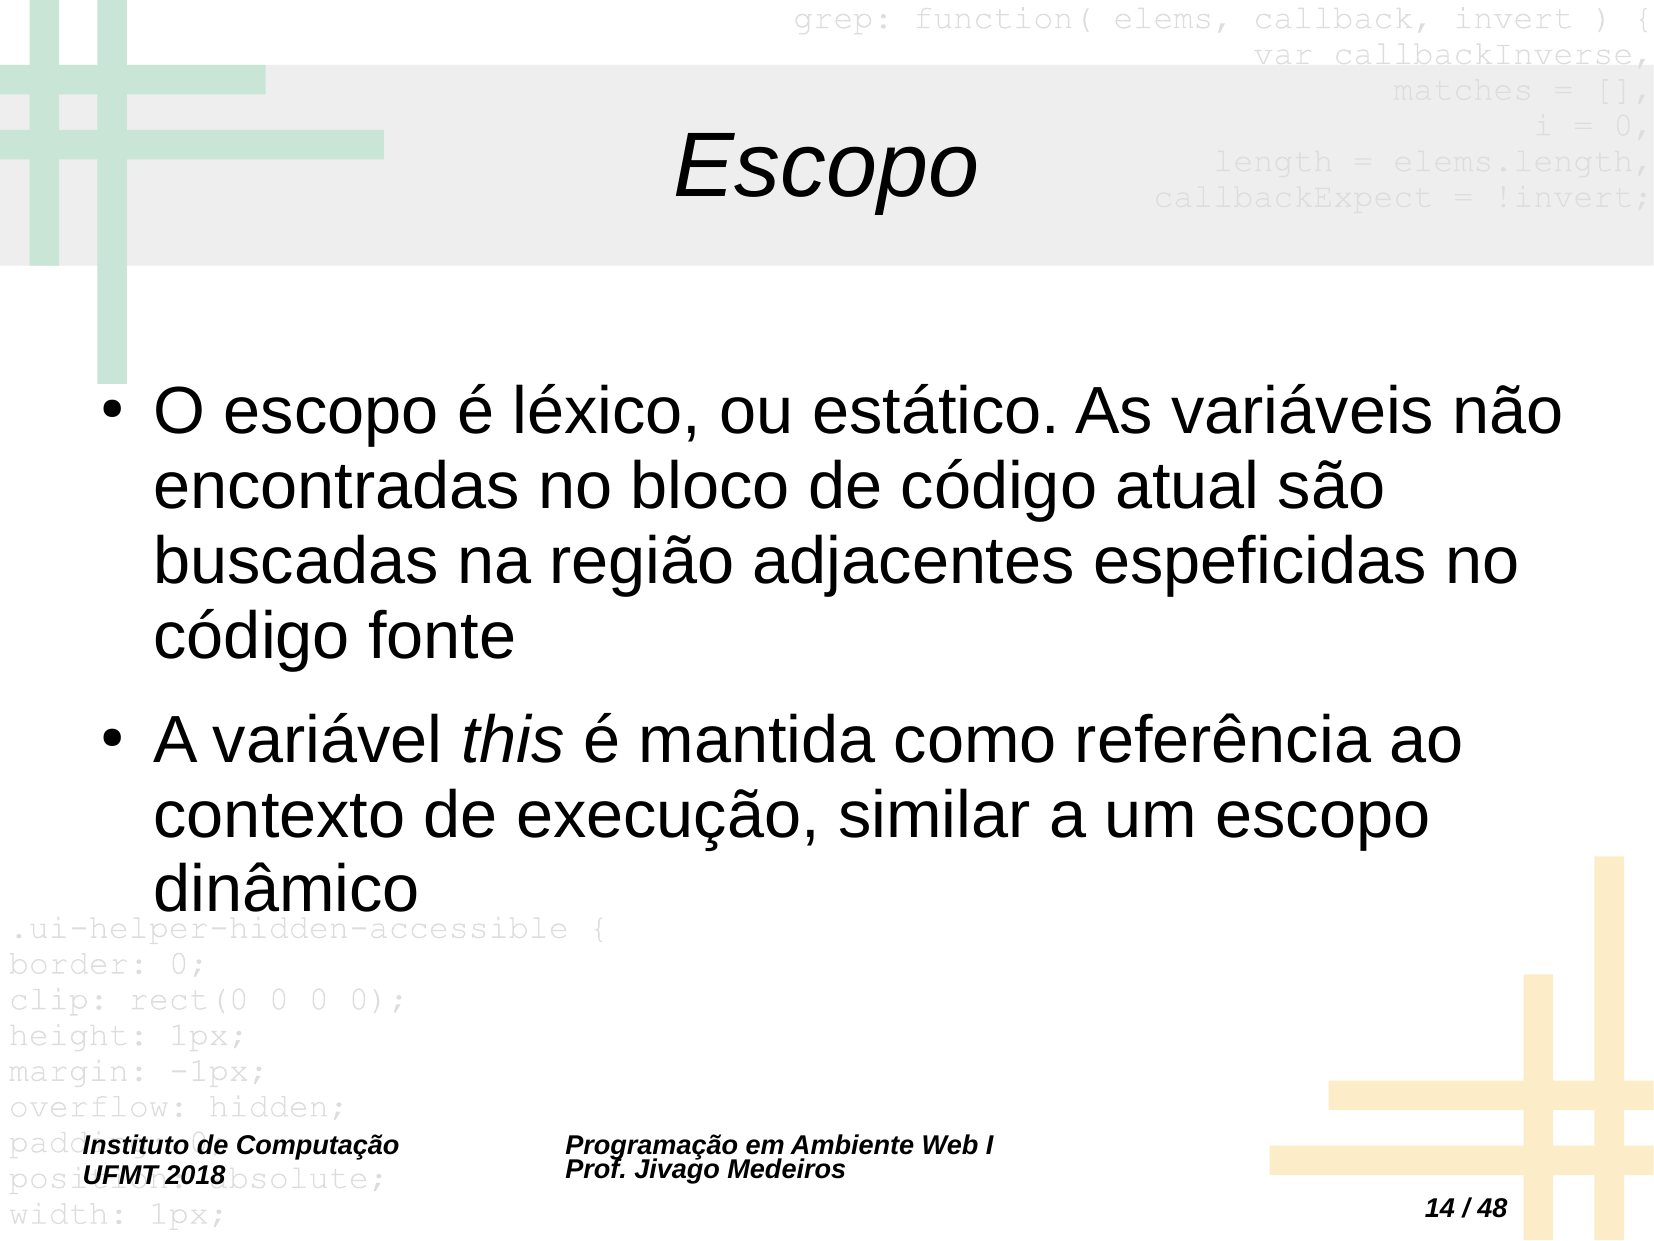

# Escopo
O escopo é léxico, ou estático. As variáveis não encontradas no bloco de código atual são buscadas na região adjacentes espeficidas no código fonte
A variável this é mantida como referência ao contexto de execução, similar a um escopo dinâmico
Programação em Ambiente Web I Prof. Jivago Medeiros
14